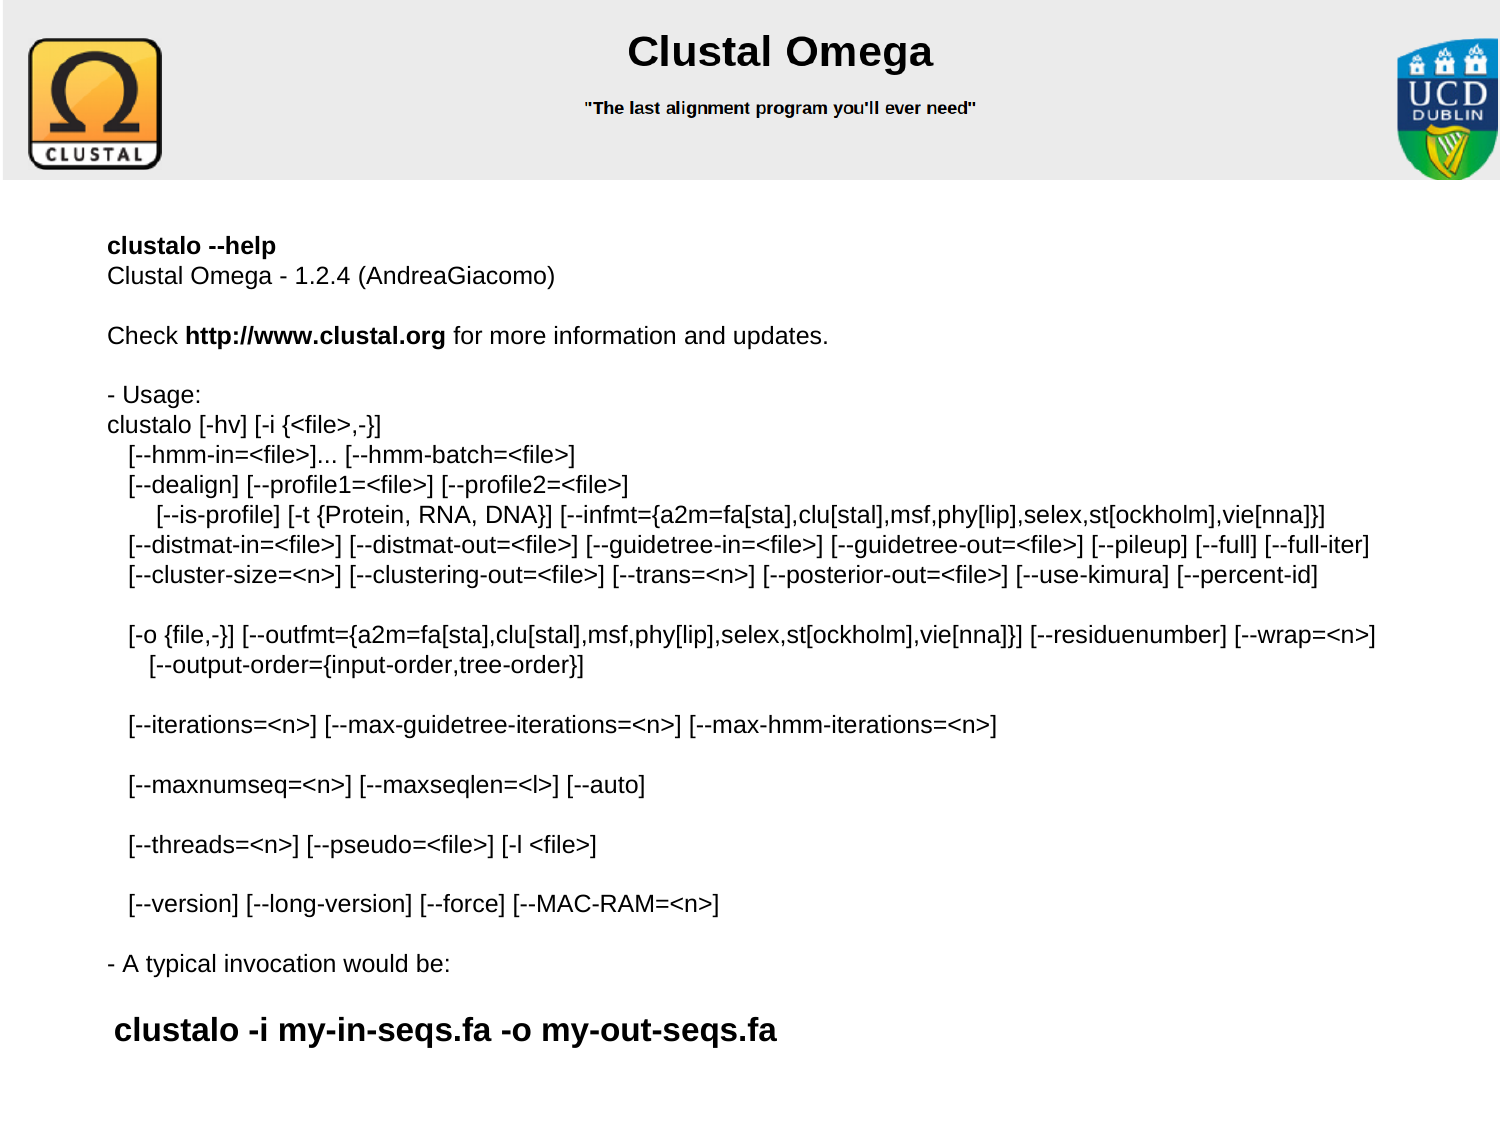

clustalo --help
Clustal Omega - 1.2.4 (AndreaGiacomo)
Check http://www.clustal.org for more information and updates.
- Usage:
clustalo [-hv] [-i {<file>,-}]
 [--hmm-in=<file>]... [--hmm-batch=<file>]
 [--dealign] [--profile1=<file>] [--profile2=<file>]
 [--is-profile] [-t {Protein, RNA, DNA}] [--infmt={a2m=fa[sta],clu[stal],msf,phy[lip],selex,st[ockholm],vie[nna]}]
 [--distmat-in=<file>] [--distmat-out=<file>] [--guidetree-in=<file>] [--guidetree-out=<file>] [--pileup] [--full] [--full-iter]
 [--cluster-size=<n>] [--clustering-out=<file>] [--trans=<n>] [--posterior-out=<file>] [--use-kimura] [--percent-id]
 [-o {file,-}] [--outfmt={a2m=fa[sta],clu[stal],msf,phy[lip],selex,st[ockholm],vie[nna]}] [--residuenumber] [--wrap=<n>]
 [--output-order={input-order,tree-order}]
 [--iterations=<n>] [--max-guidetree-iterations=<n>] [--max-hmm-iterations=<n>]
 [--maxnumseq=<n>] [--maxseqlen=<l>] [--auto]
 [--threads=<n>] [--pseudo=<file>] [-l <file>]
 [--version] [--long-version] [--force] [--MAC-RAM=<n>]
- A typical invocation would be:
 clustalo -i my-in-seqs.fa -o my-out-seqs.fa